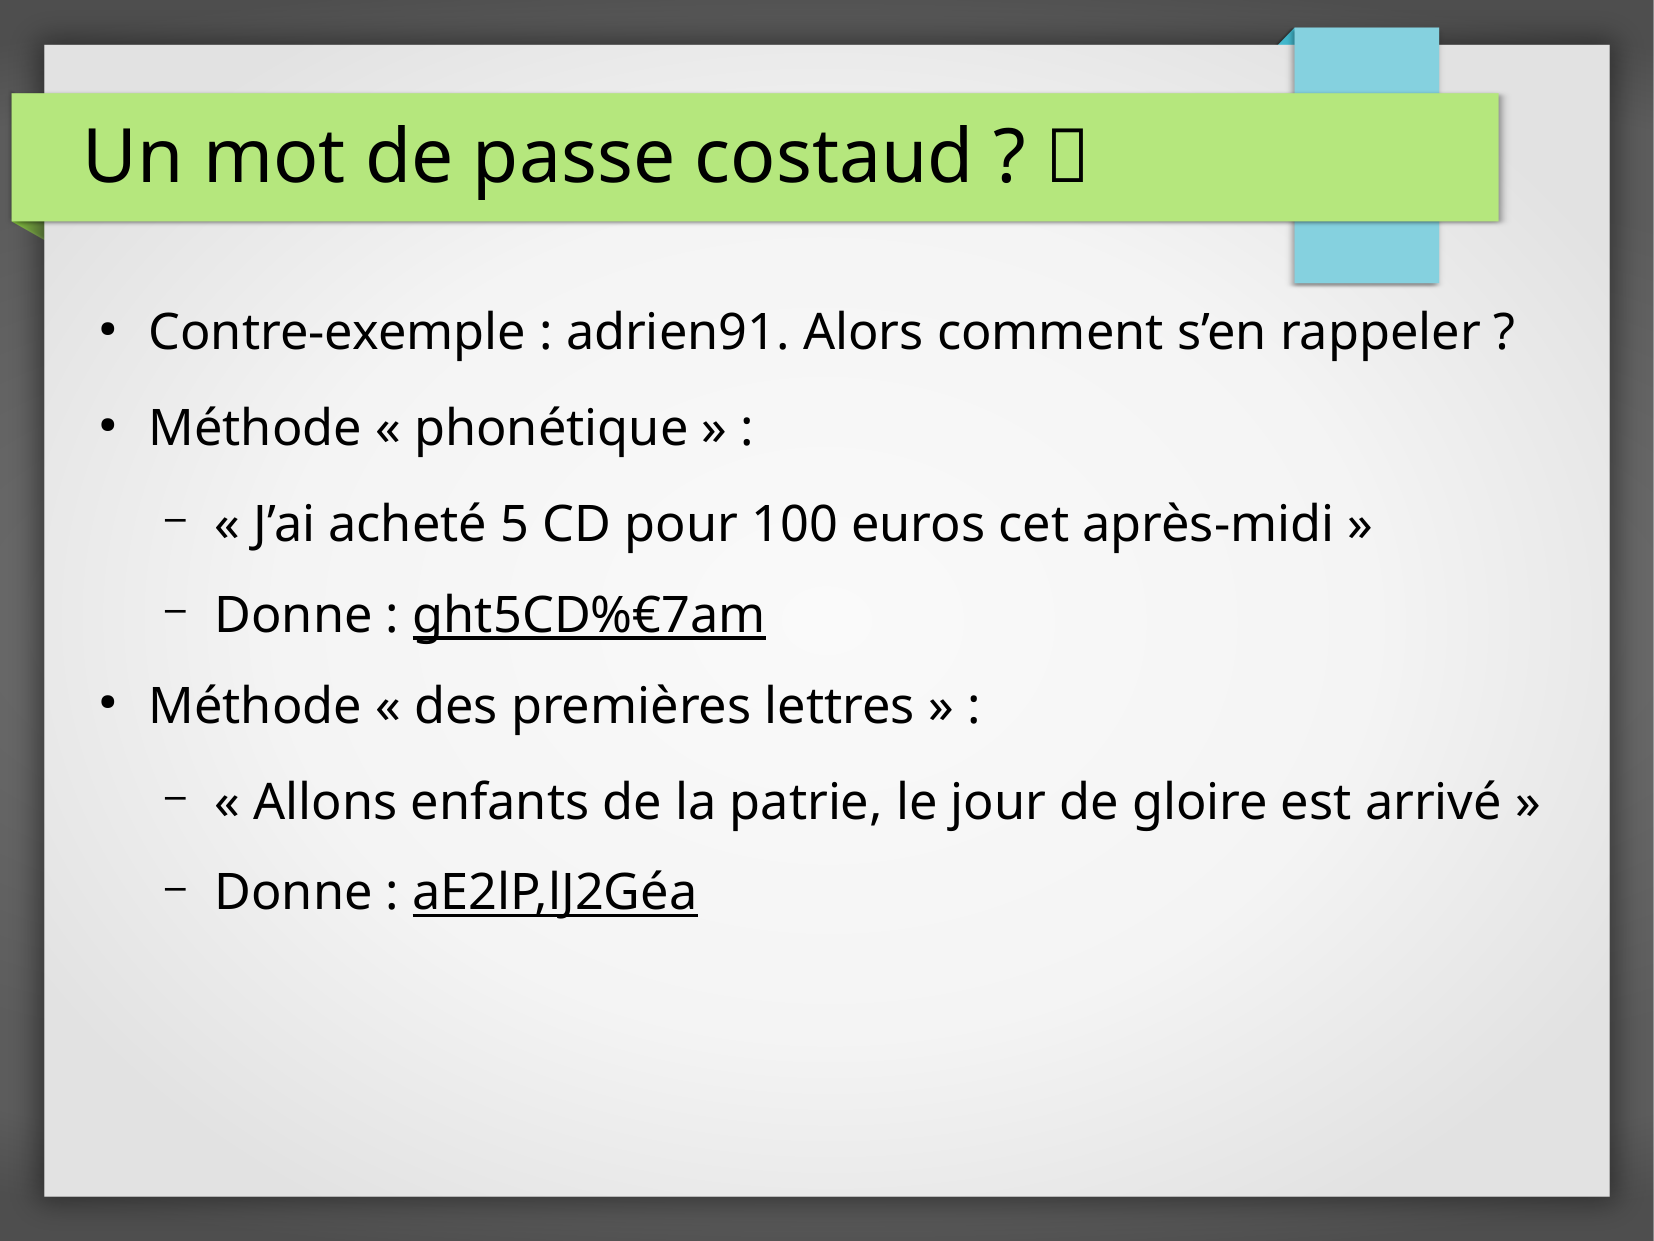

# Un mot de passe costaud ? 💪
Contre-exemple : adrien91. Alors comment s’en rappeler ?
Méthode « phonétique » :
« J’ai acheté 5 CD pour 100 euros cet après-midi »
Donne : ght5CD%€7am
Méthode « des premières lettres » :
« Allons enfants de la patrie, le jour de gloire est arrivé »
Donne : aE2lP,lJ2Géa